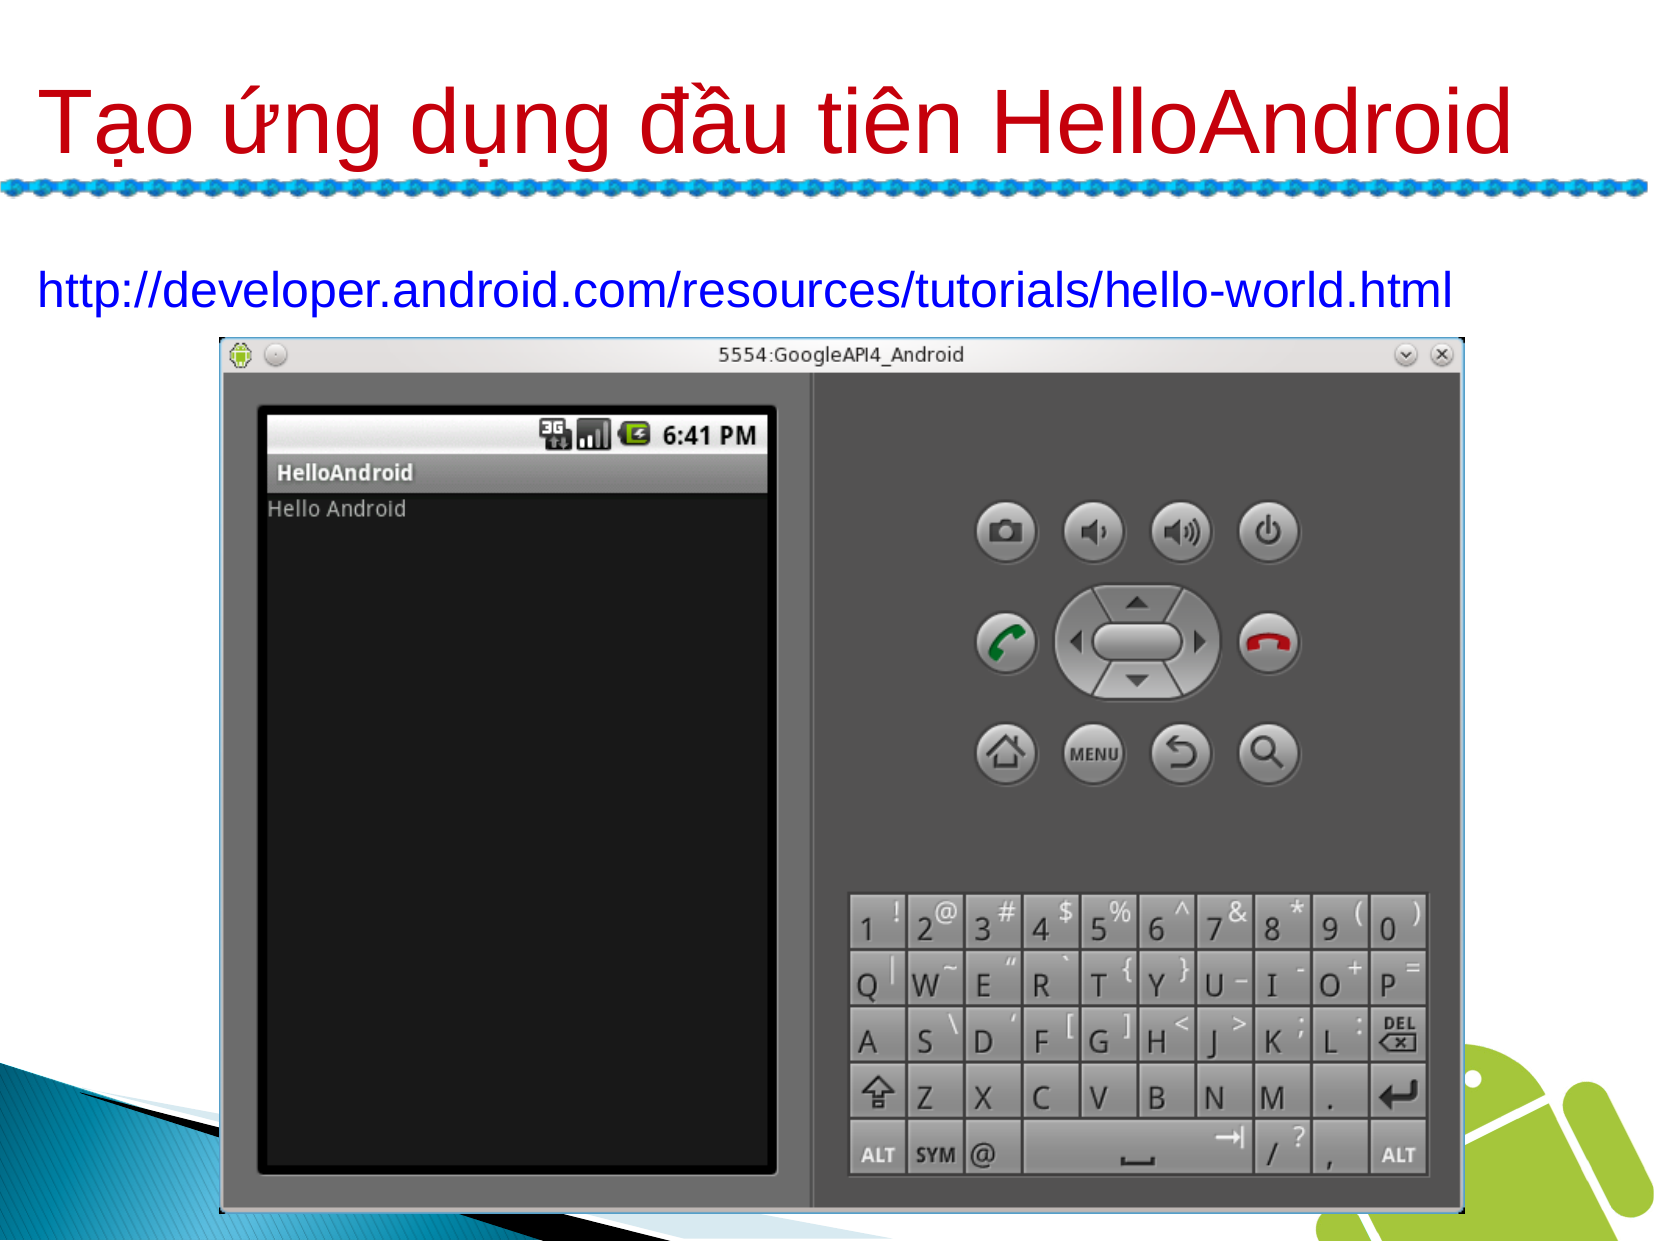

# Tạo ứng dụng đầu tiên HelloAndroid
http://developer.android.com/resources/tutorials/hello-world.html